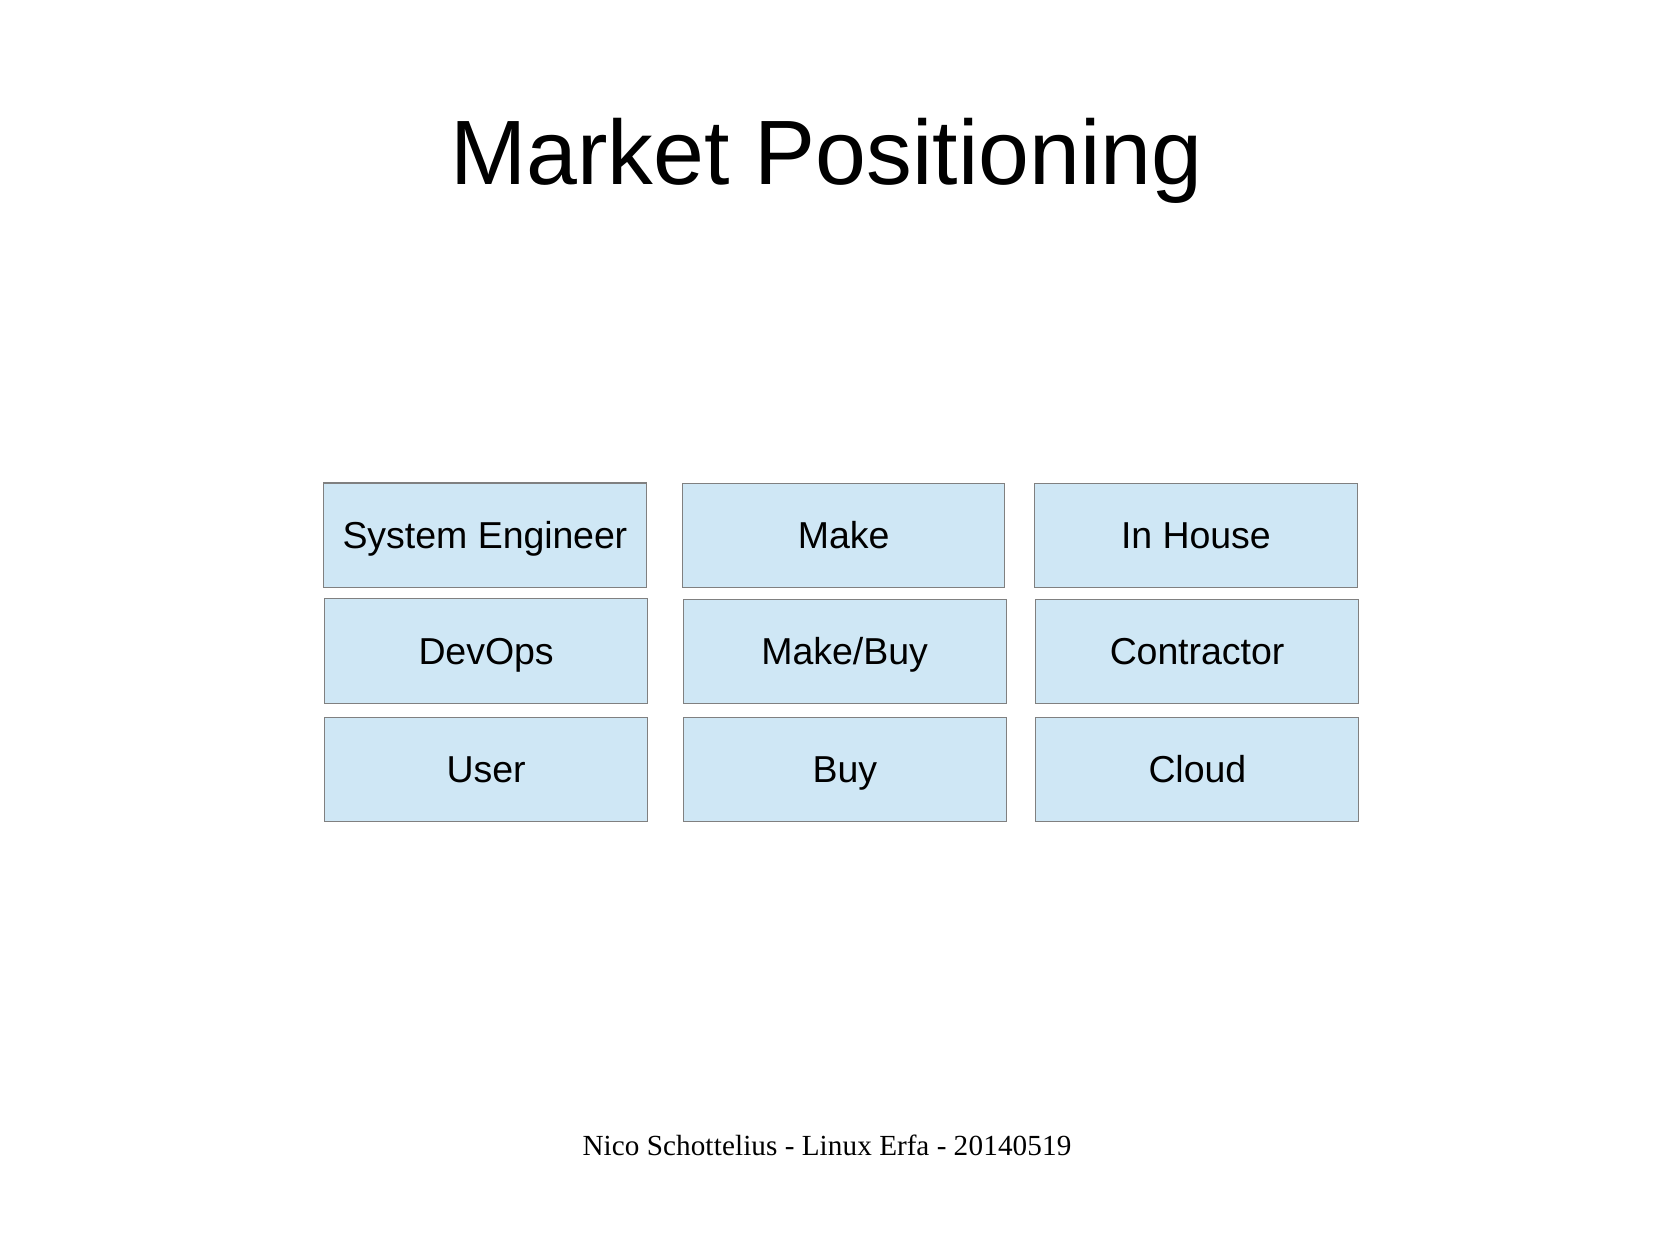

# Market Positioning
System Engineer
System Engineer
System Engineer
Make
System Engineer
In House
DevOps
Make/Buy
Contractor
User
User
User
Buy
User
Cloud
Nico Schottelius - Linux Erfa - 20140519